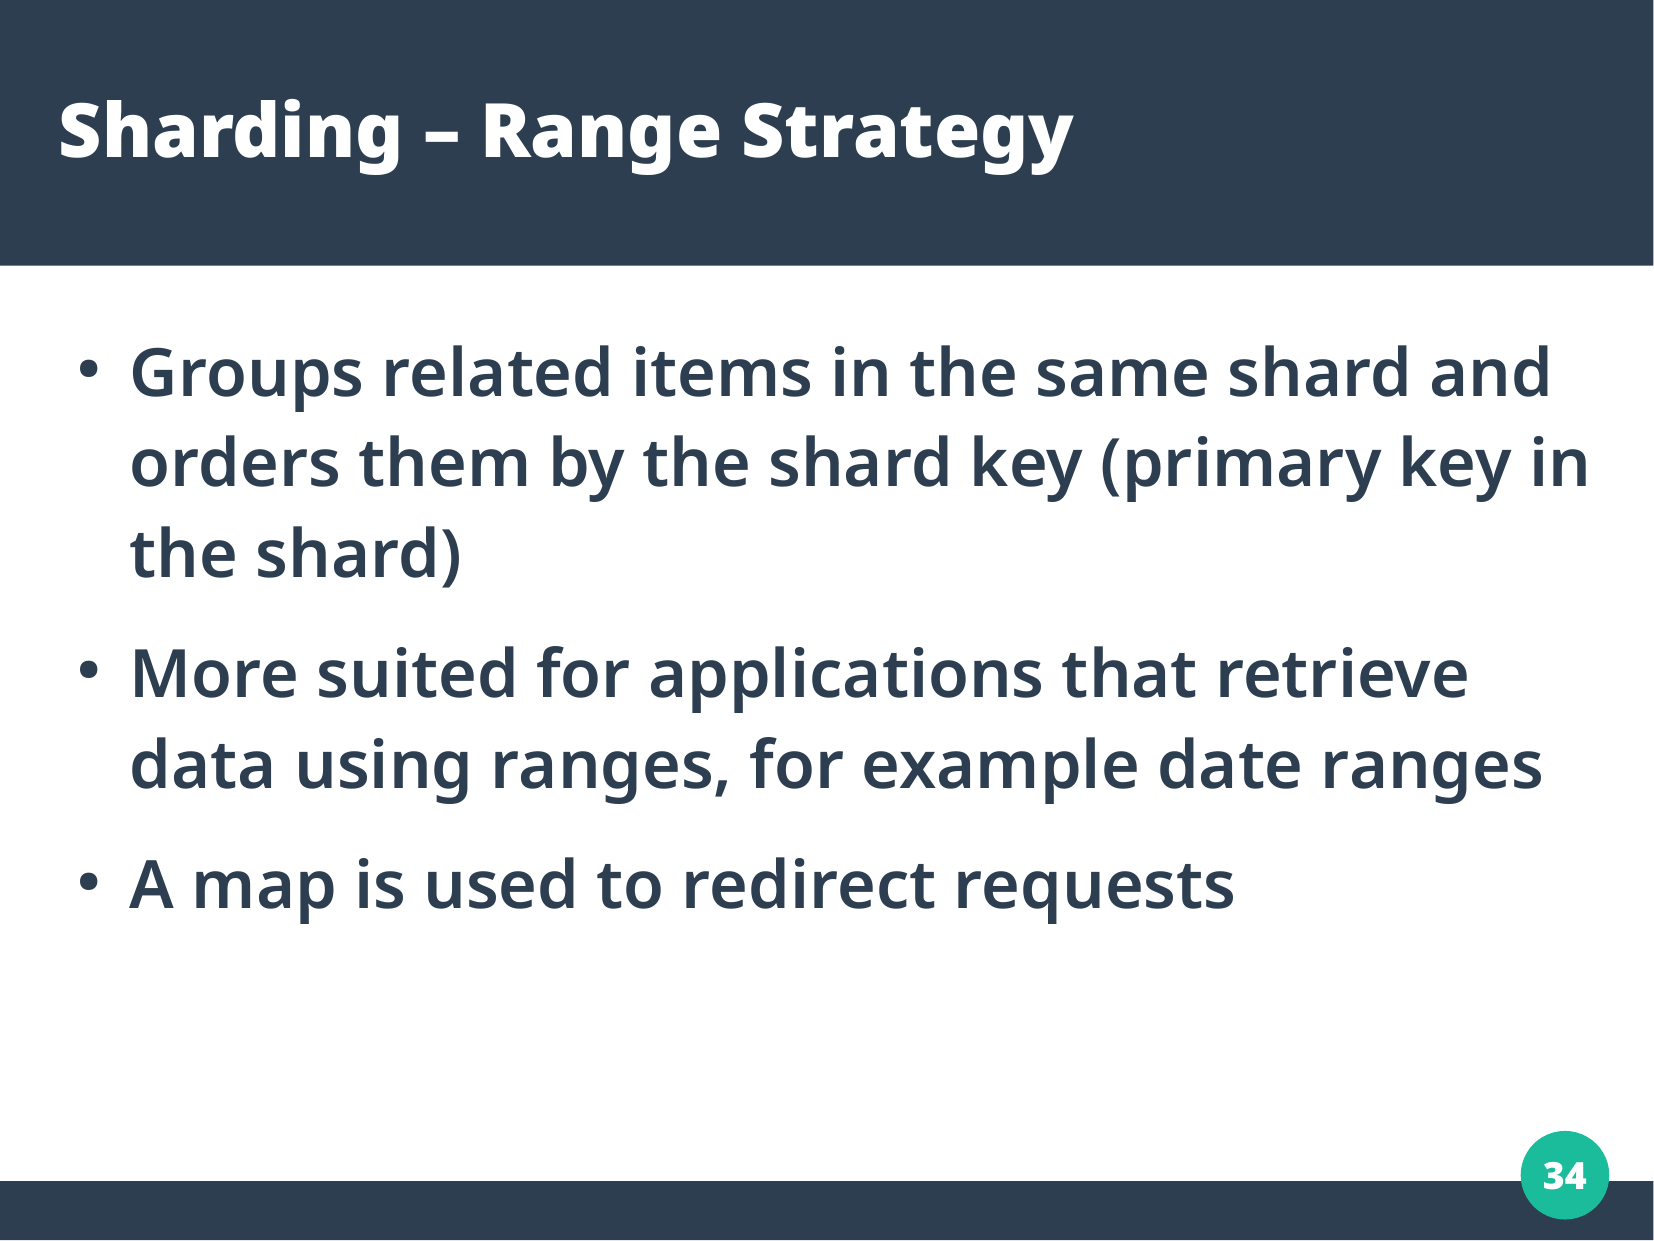

# Sharding – Range Strategy
Groups related items in the same shard and orders them by the shard key (primary key in the shard)
More suited for applications that retrieve data using ranges, for example date ranges
A map is used to redirect requests
34